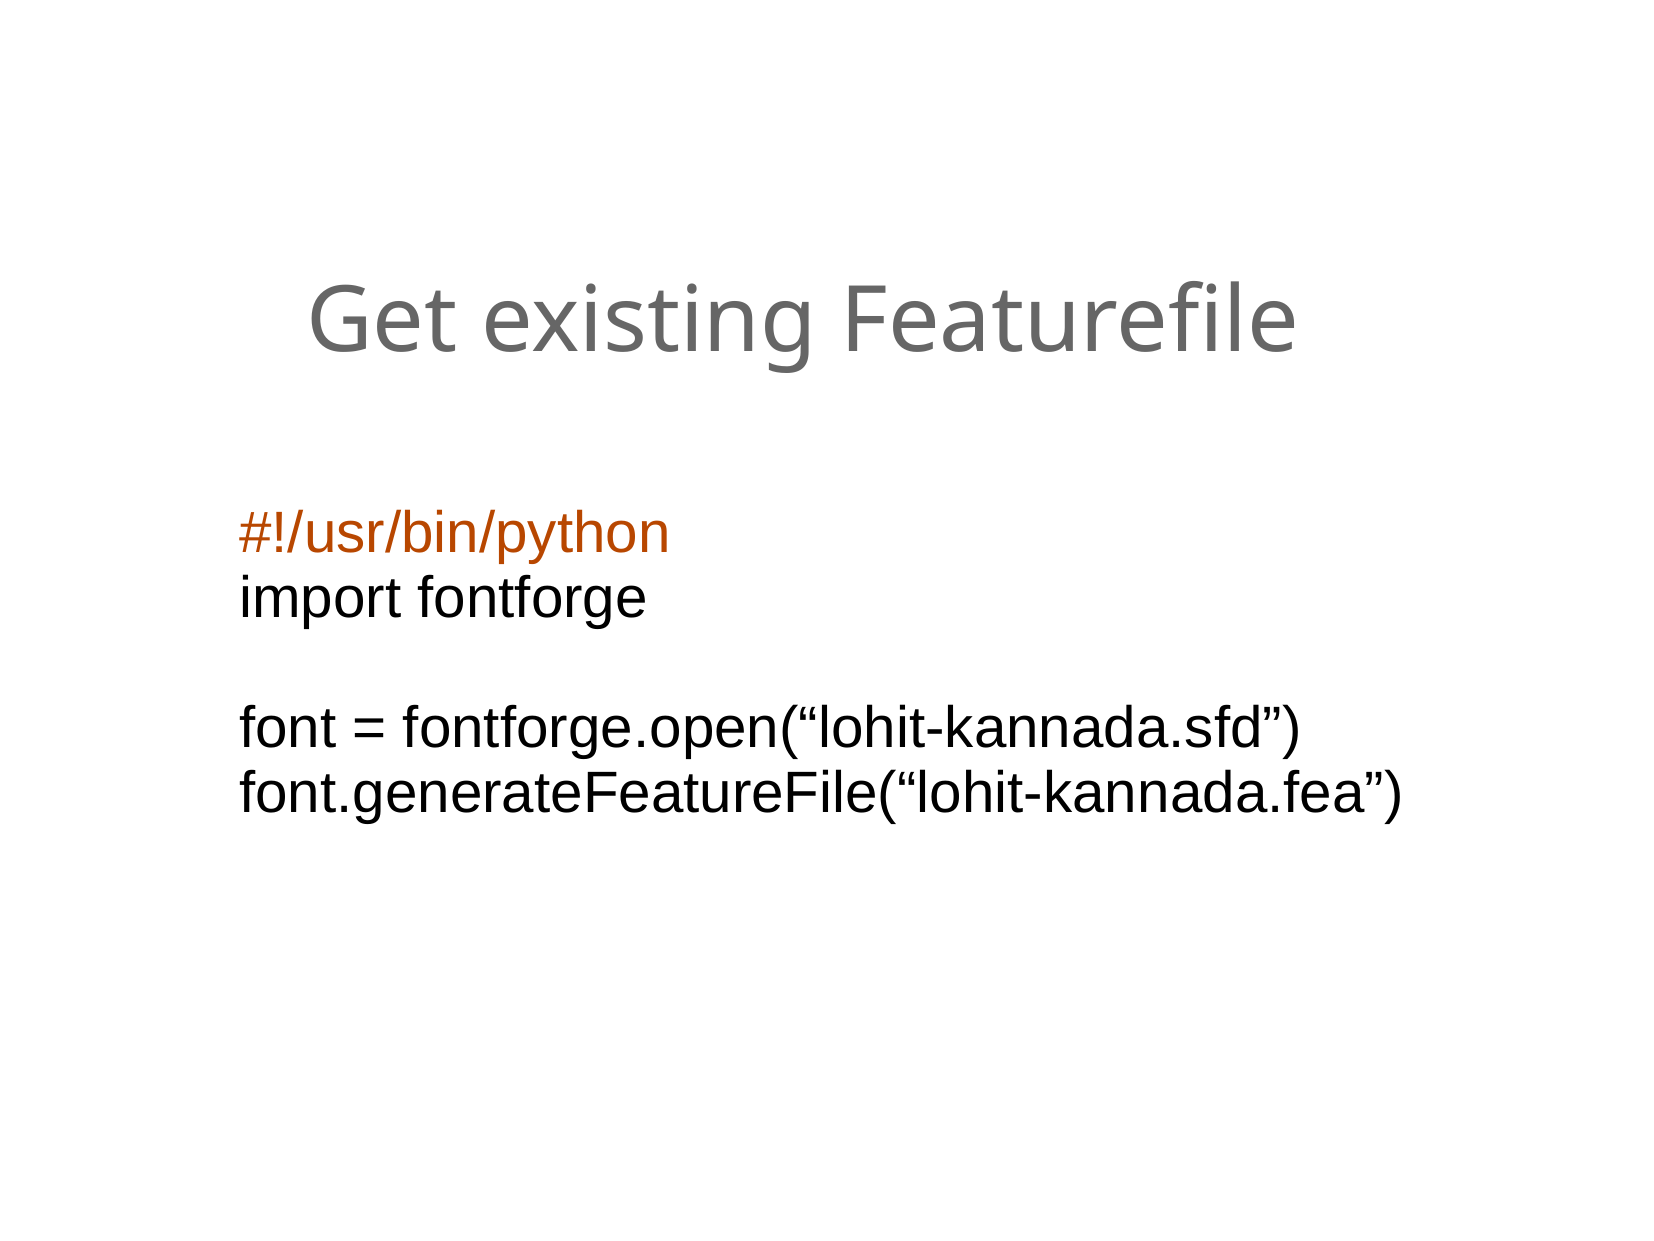

# Get existing Featurefile
#!/usr/bin/python
import fontforge
font = fontforge.open(“lohit-kannada.sfd”)
font.generateFeatureFile(“lohit-kannada.fea”)